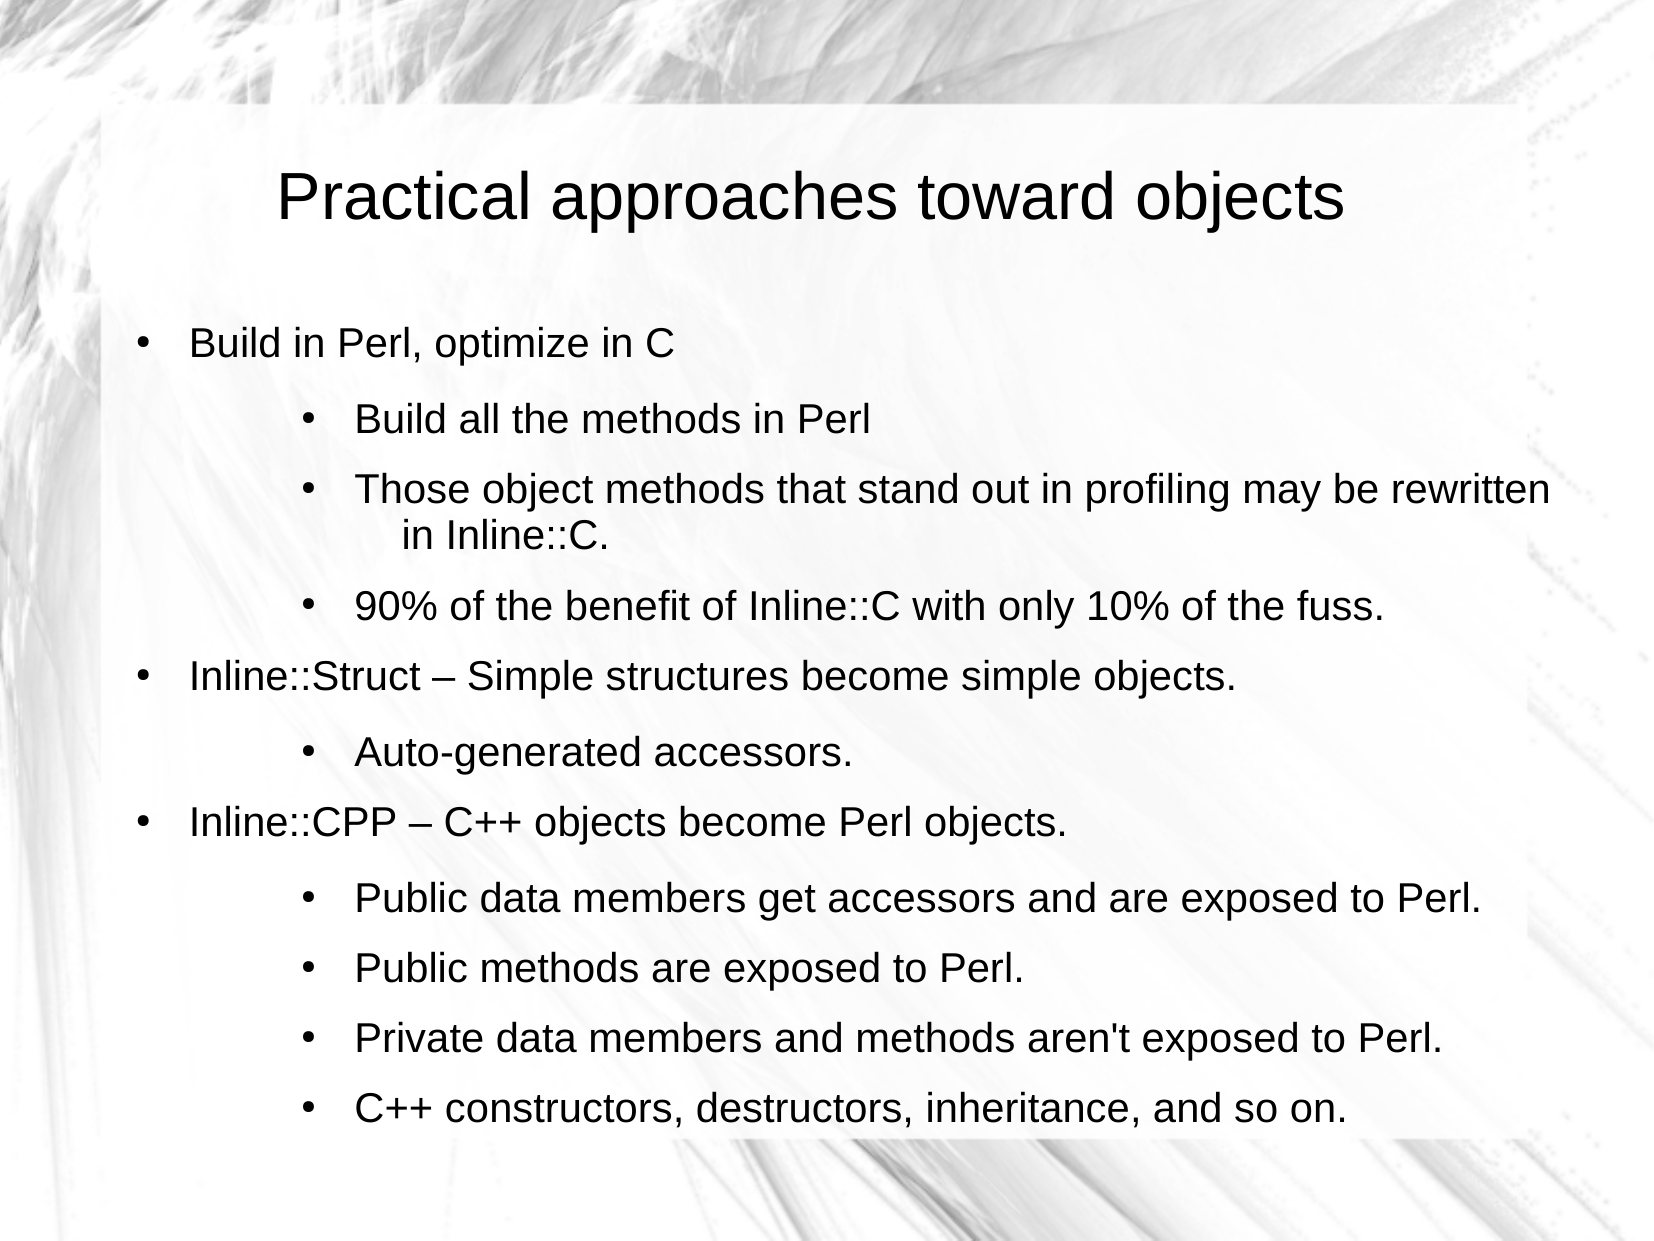

# Practical approaches toward objects
Build in Perl, optimize in C
Build all the methods in Perl
Those object methods that stand out in profiling may be rewritten in Inline::C.
90% of the benefit of Inline::C with only 10% of the fuss.
Inline::Struct – Simple structures become simple objects.
Auto-generated accessors.
Inline::CPP – C++ objects become Perl objects.
Public data members get accessors and are exposed to Perl.
Public methods are exposed to Perl.
Private data members and methods aren't exposed to Perl.
C++ constructors, destructors, inheritance, and so on.